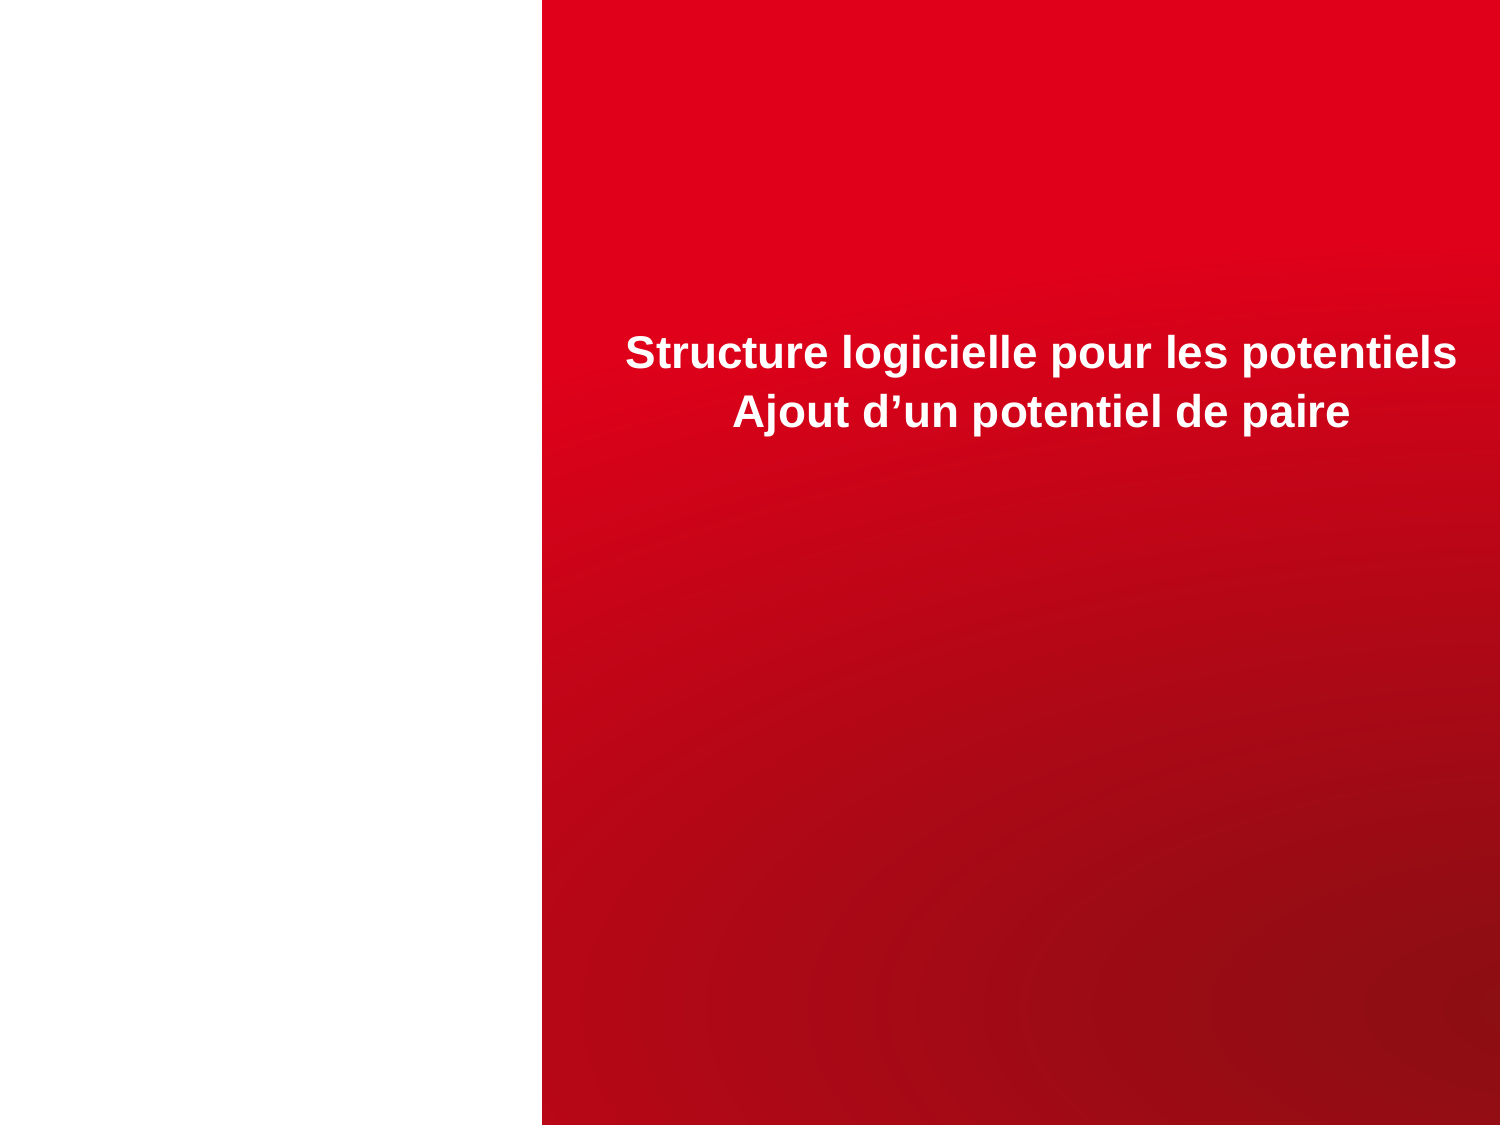

# Structure logicielle pour les potentiels Ajout d’un potentiel de paire
CEA | 10 AVRIL 2012
Cargèse, 4 Octobre 2016
| PAGE
| PAGE